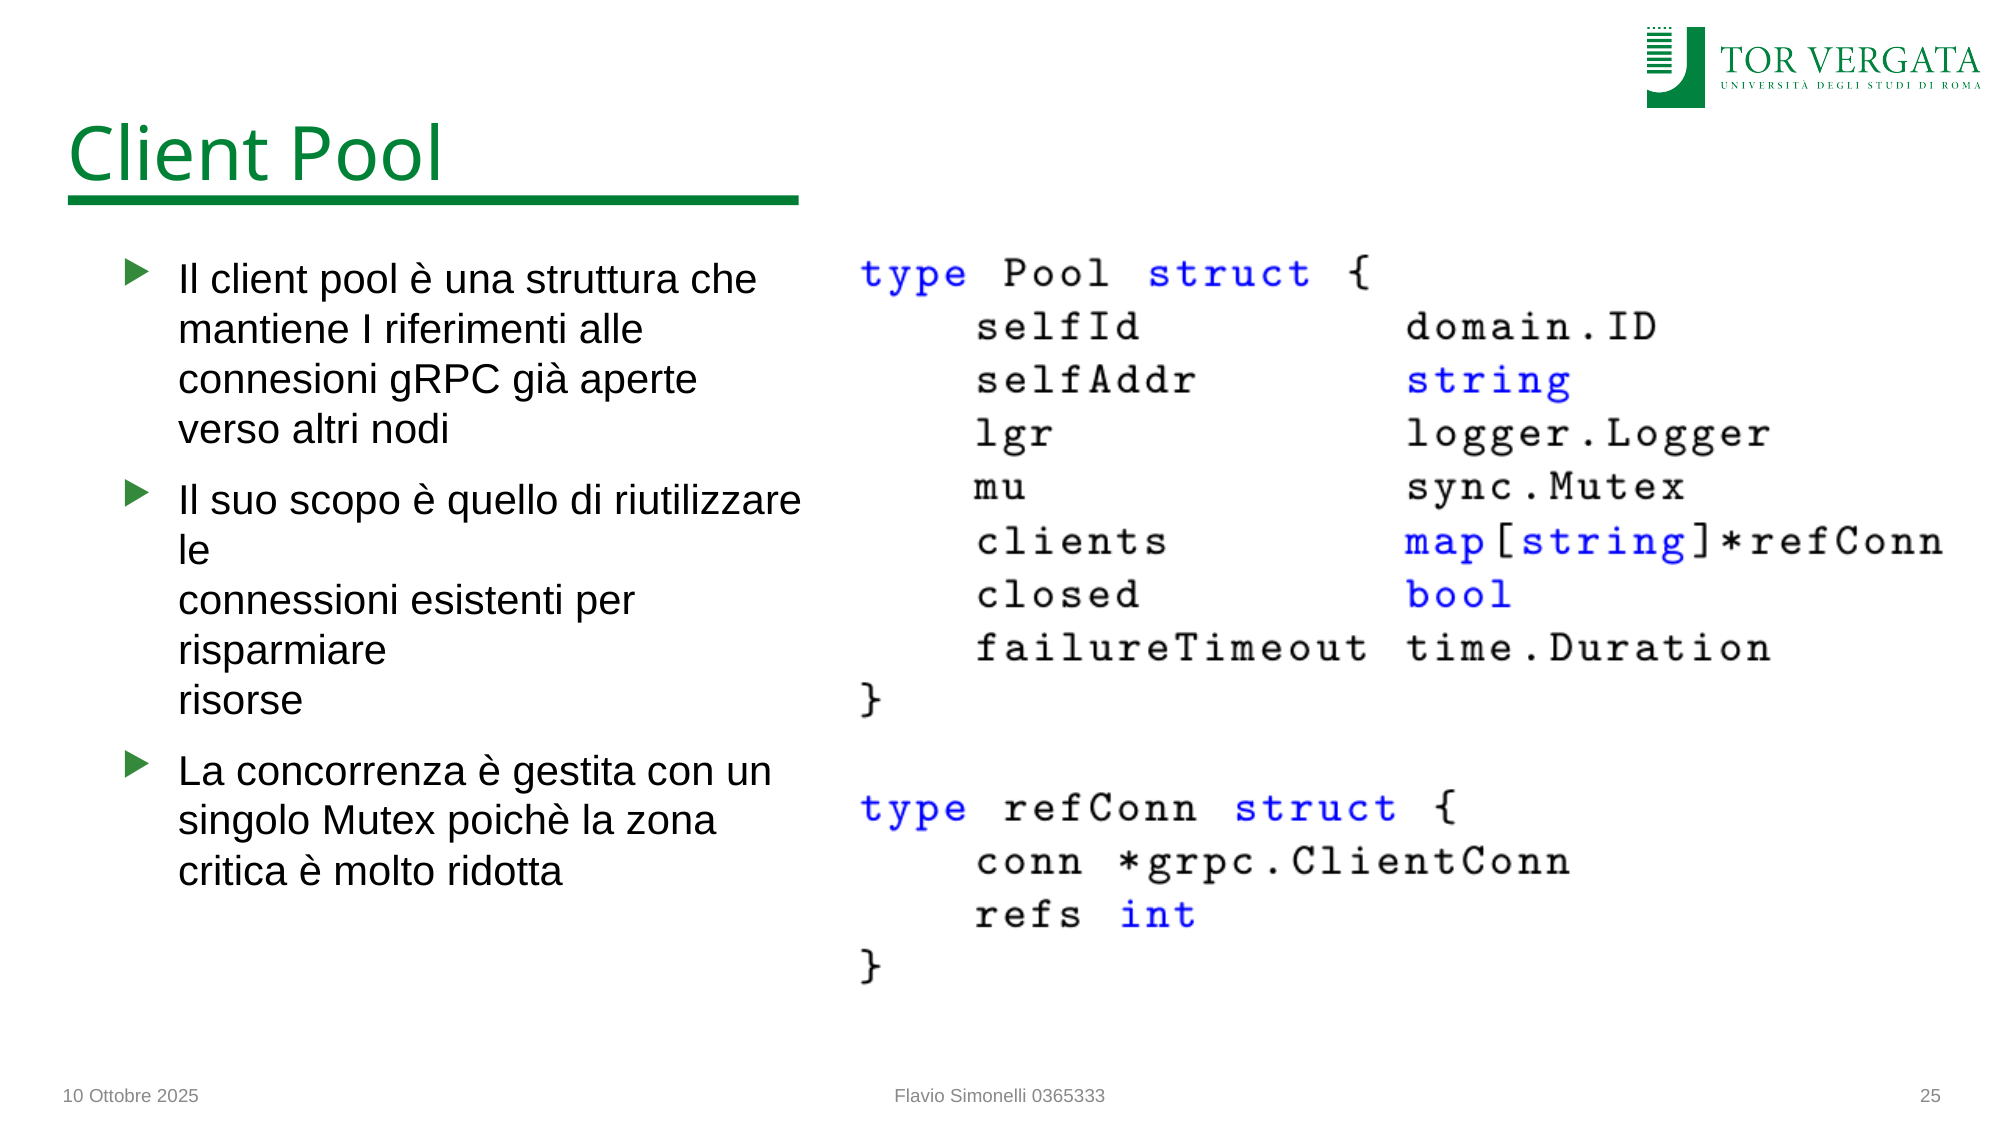

# Client Pool
Il client pool è una struttura che mantiene I riferimenti alle connesioni gRPC già aperte verso altri nodi
Il suo scopo è quello di riutilizzare le
connessioni esistenti per risparmiare
risorse
La concorrenza è gestita con un singolo Mutex poichè la zona critica è molto ridotta
10 Ottobre 2025
Flavio Simonelli 0365333
25